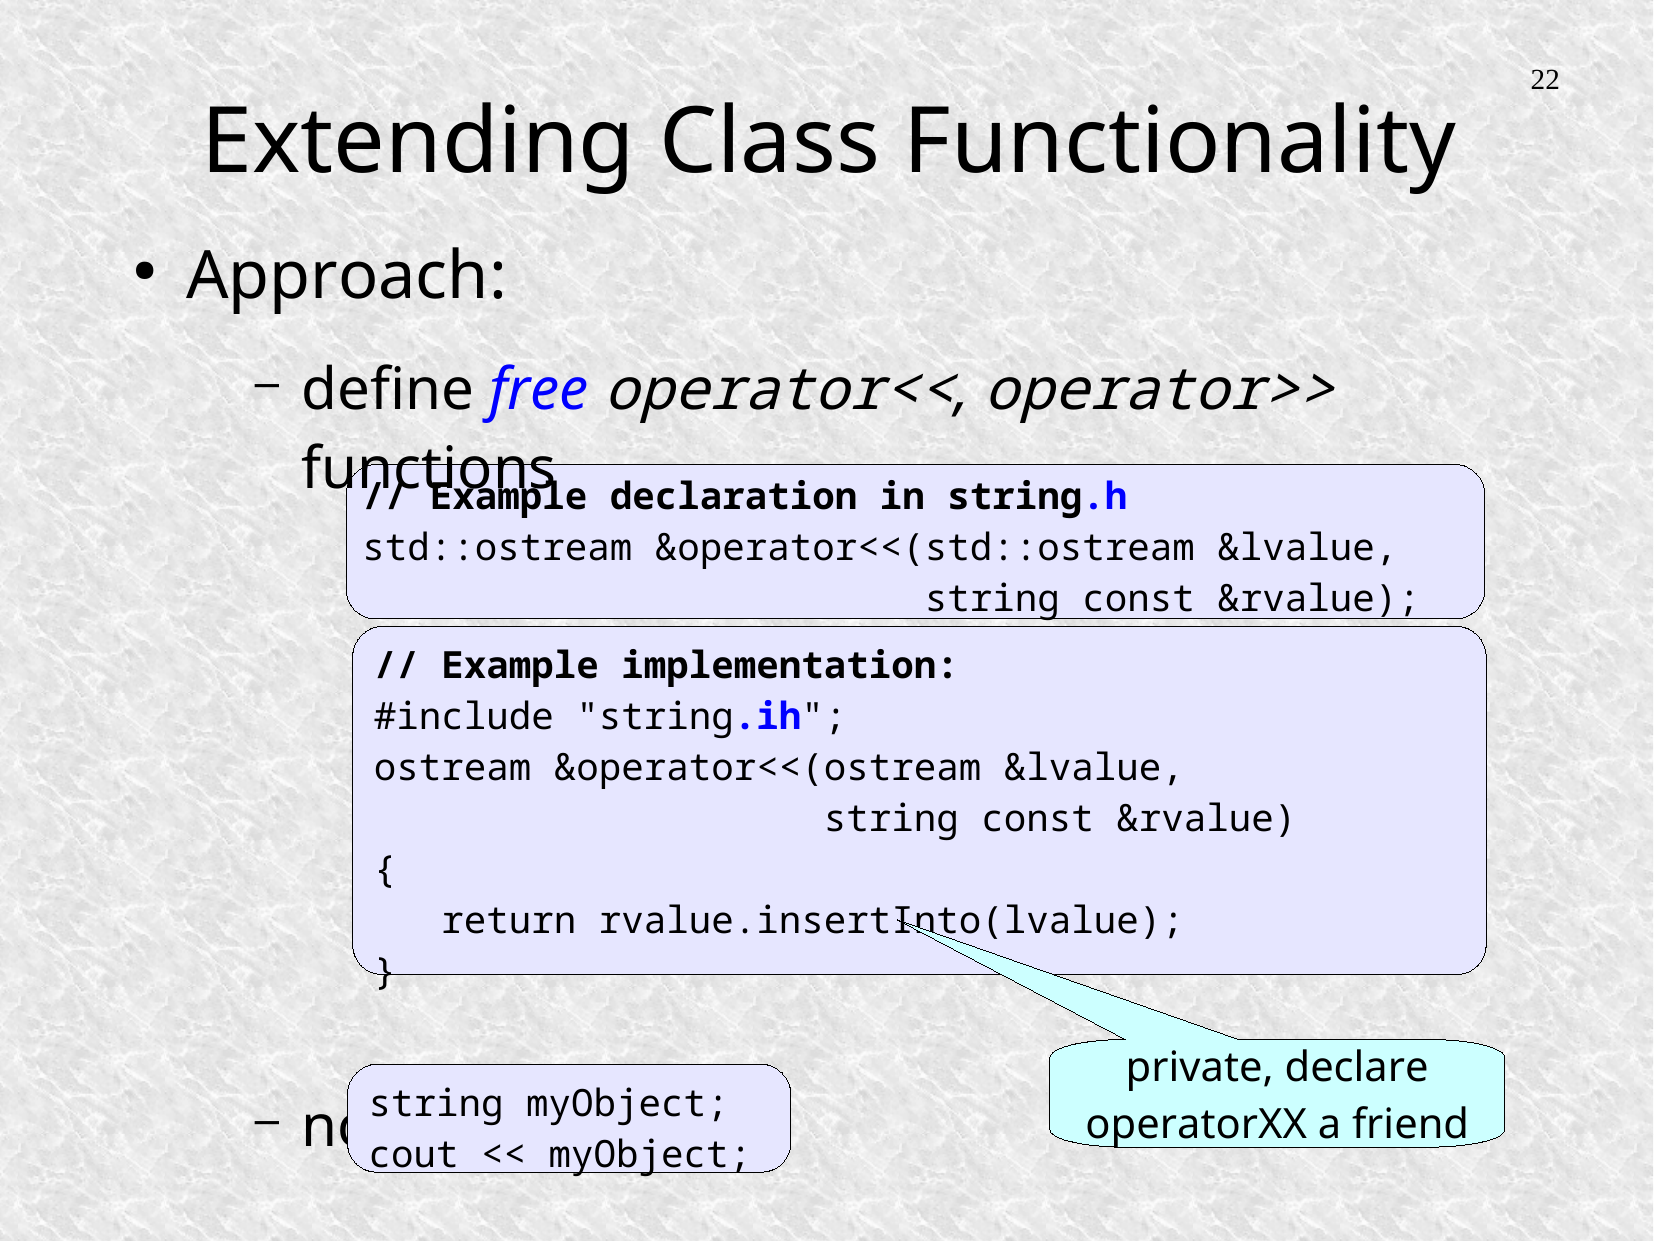

# Extending Class Functionality
22
Approach:
define free operator<<, operator>> functions
now OK:
// Example declaration in string.h
std::ostream &operator<<(std::ostream &lvalue,
 string const &rvalue);
// Example implementation:
#include "string.ih";
ostream &operator<<(ostream &lvalue,
 string const &rvalue)
{
 return rvalue.insertInto(lvalue);
}
private, declare
operatorXX a friend
string myObject;
cout << myObject;